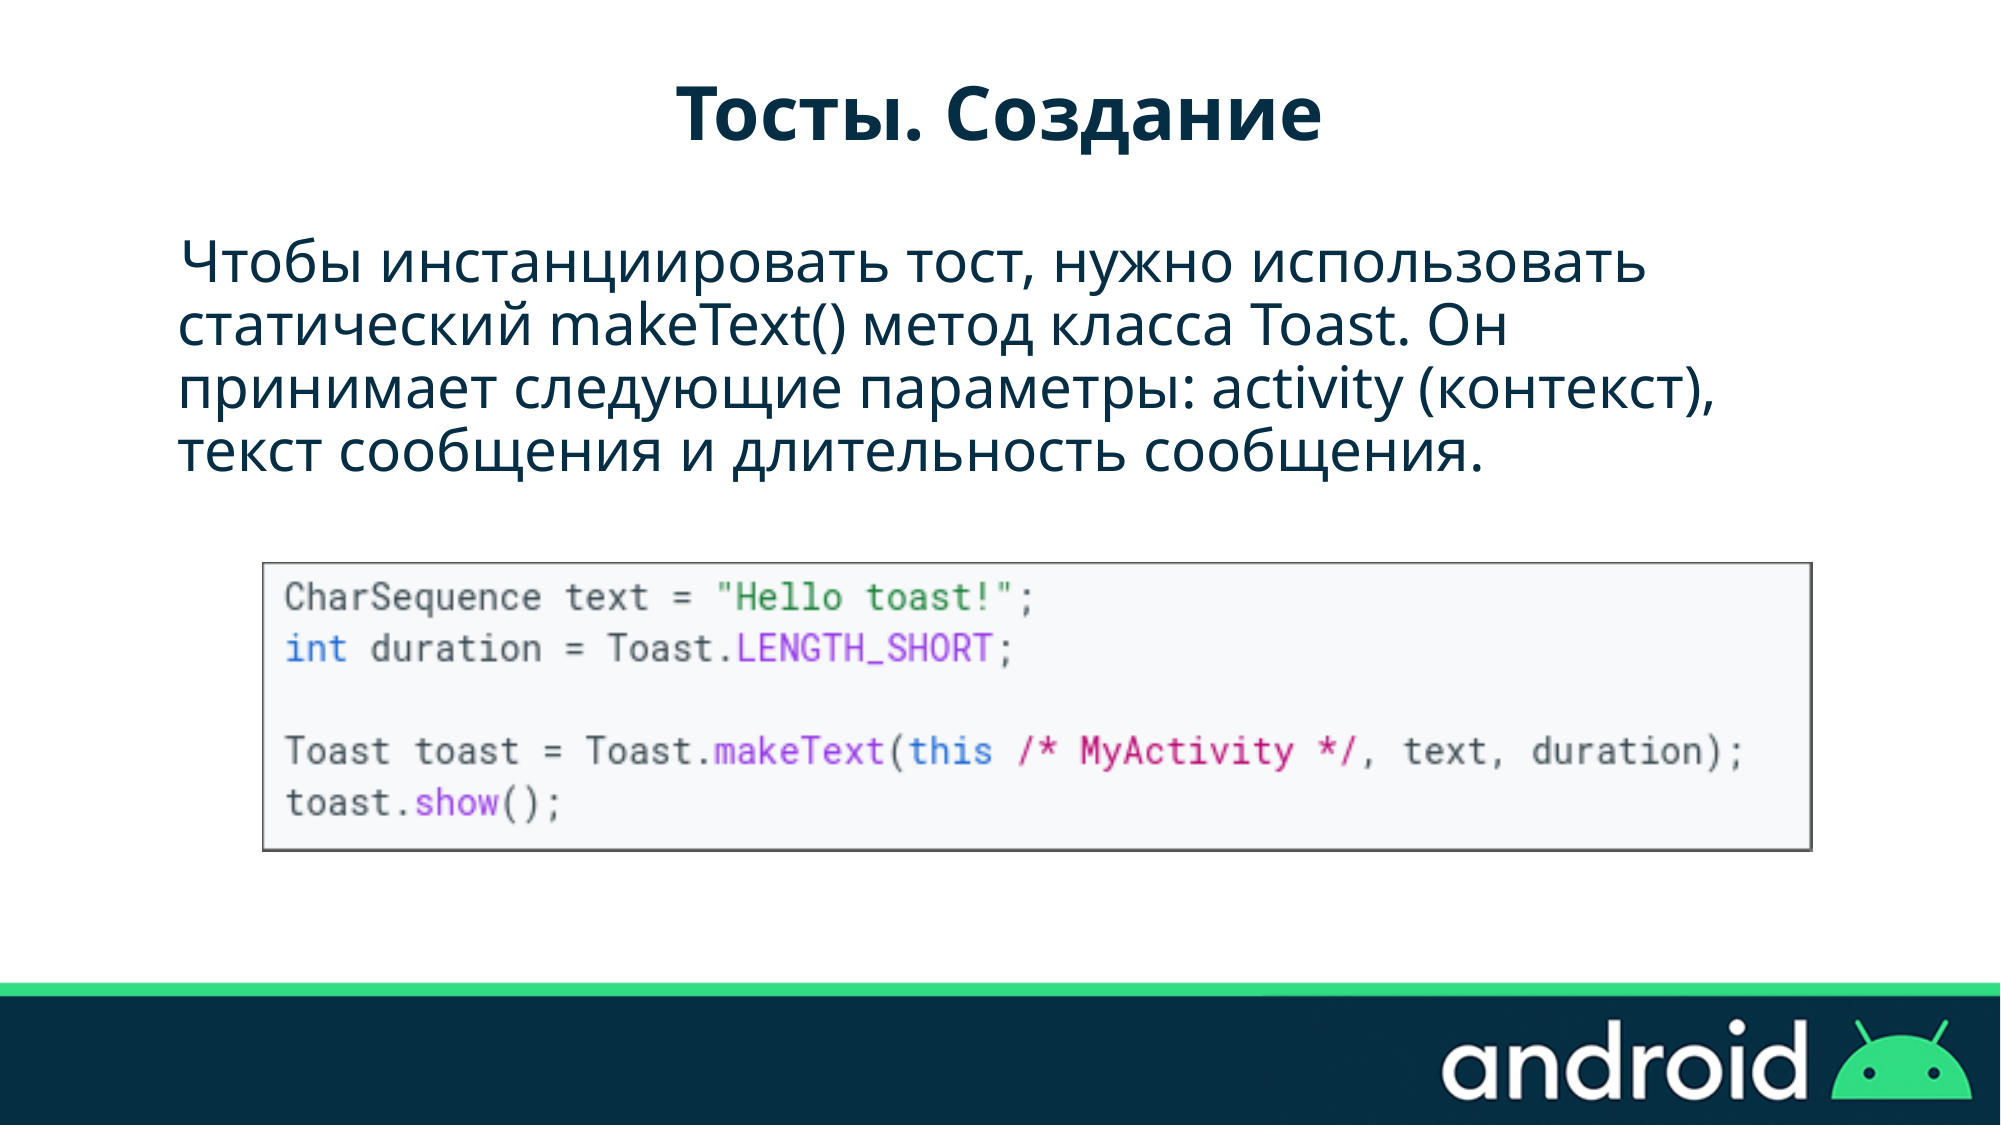

# Тосты. Создание
Чтобы инстанциировать тост, нужно использовать статический makeText() метод класса Toast. Он принимает следующие параметры: activity (контекст), текст сообщения и длительность сообщения.